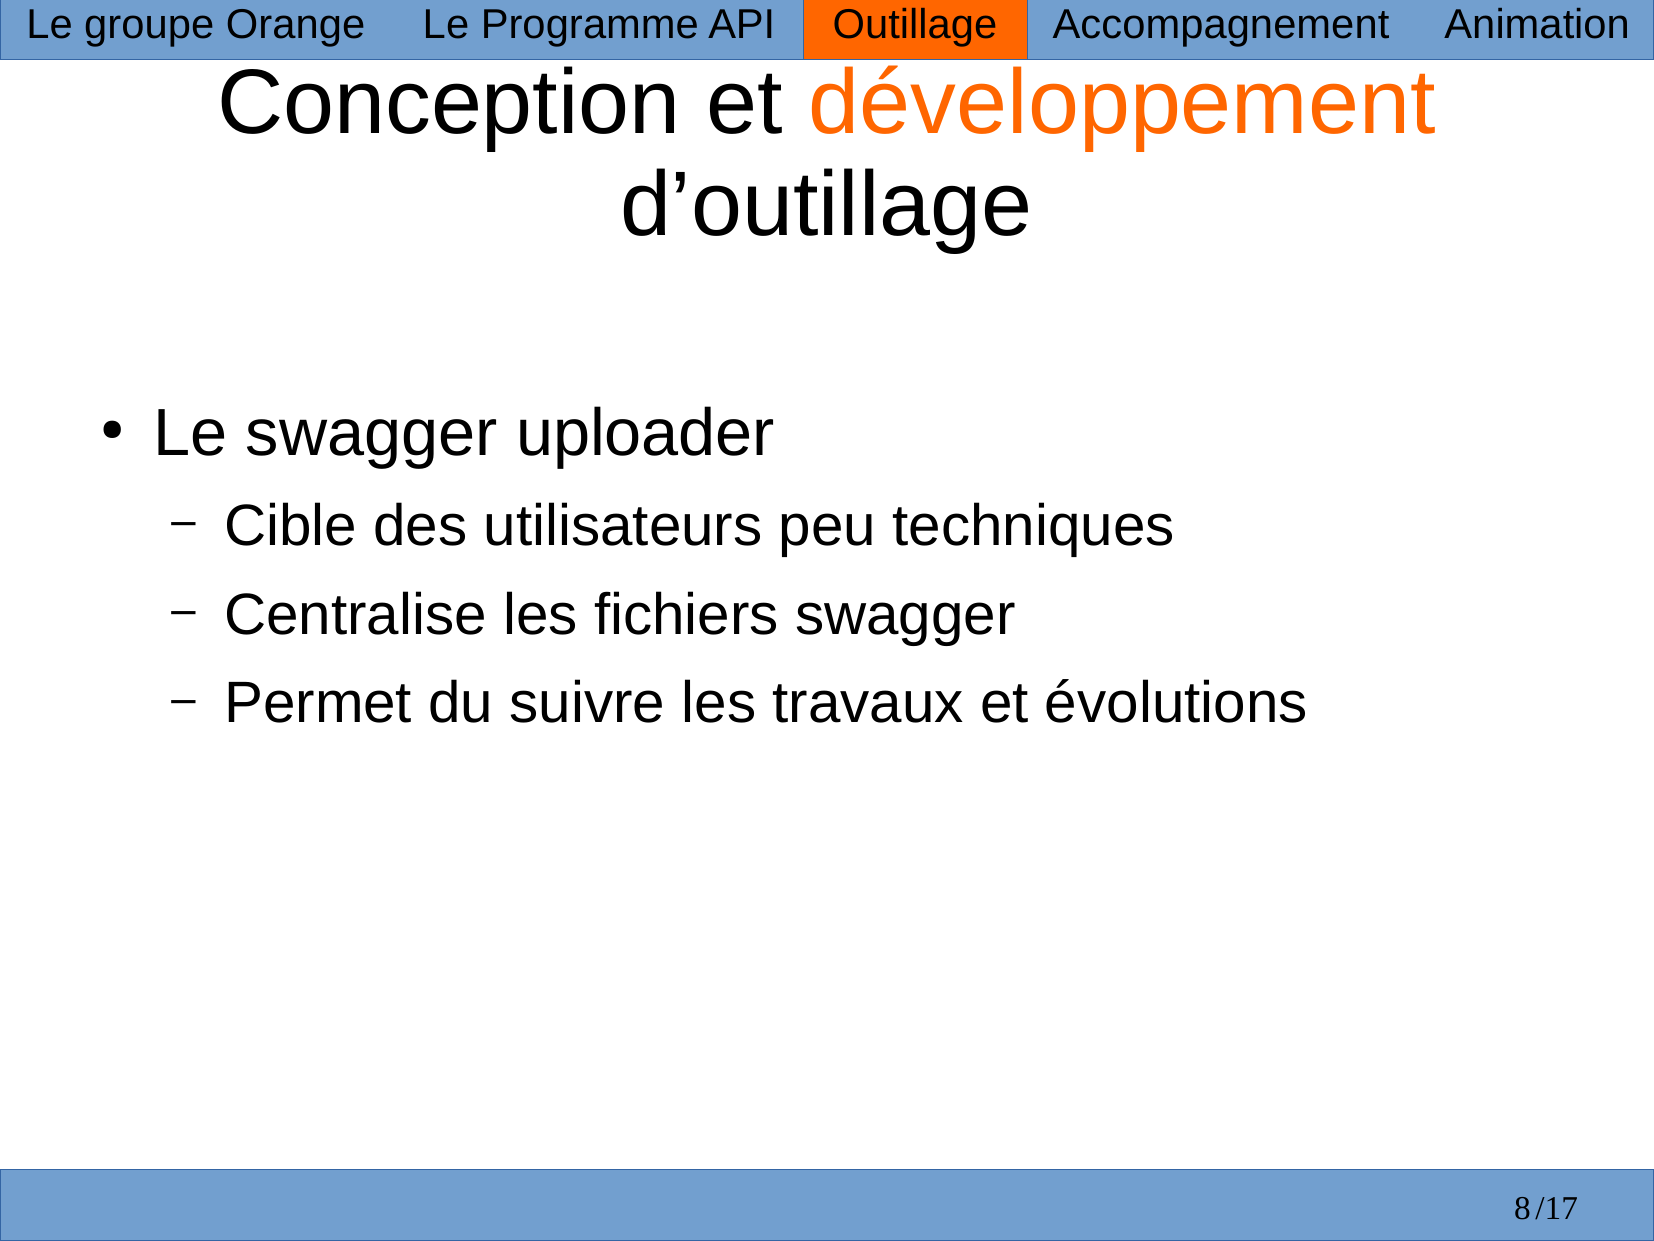

Le groupe Orange Le Programme API Outillage Accompagnement Animation
# Conception et développement d’outillage
Le swagger uploader
Cible des utilisateurs peu techniques
Centralise les fichiers swagger
Permet du suivre les travaux et évolutions
8
/17